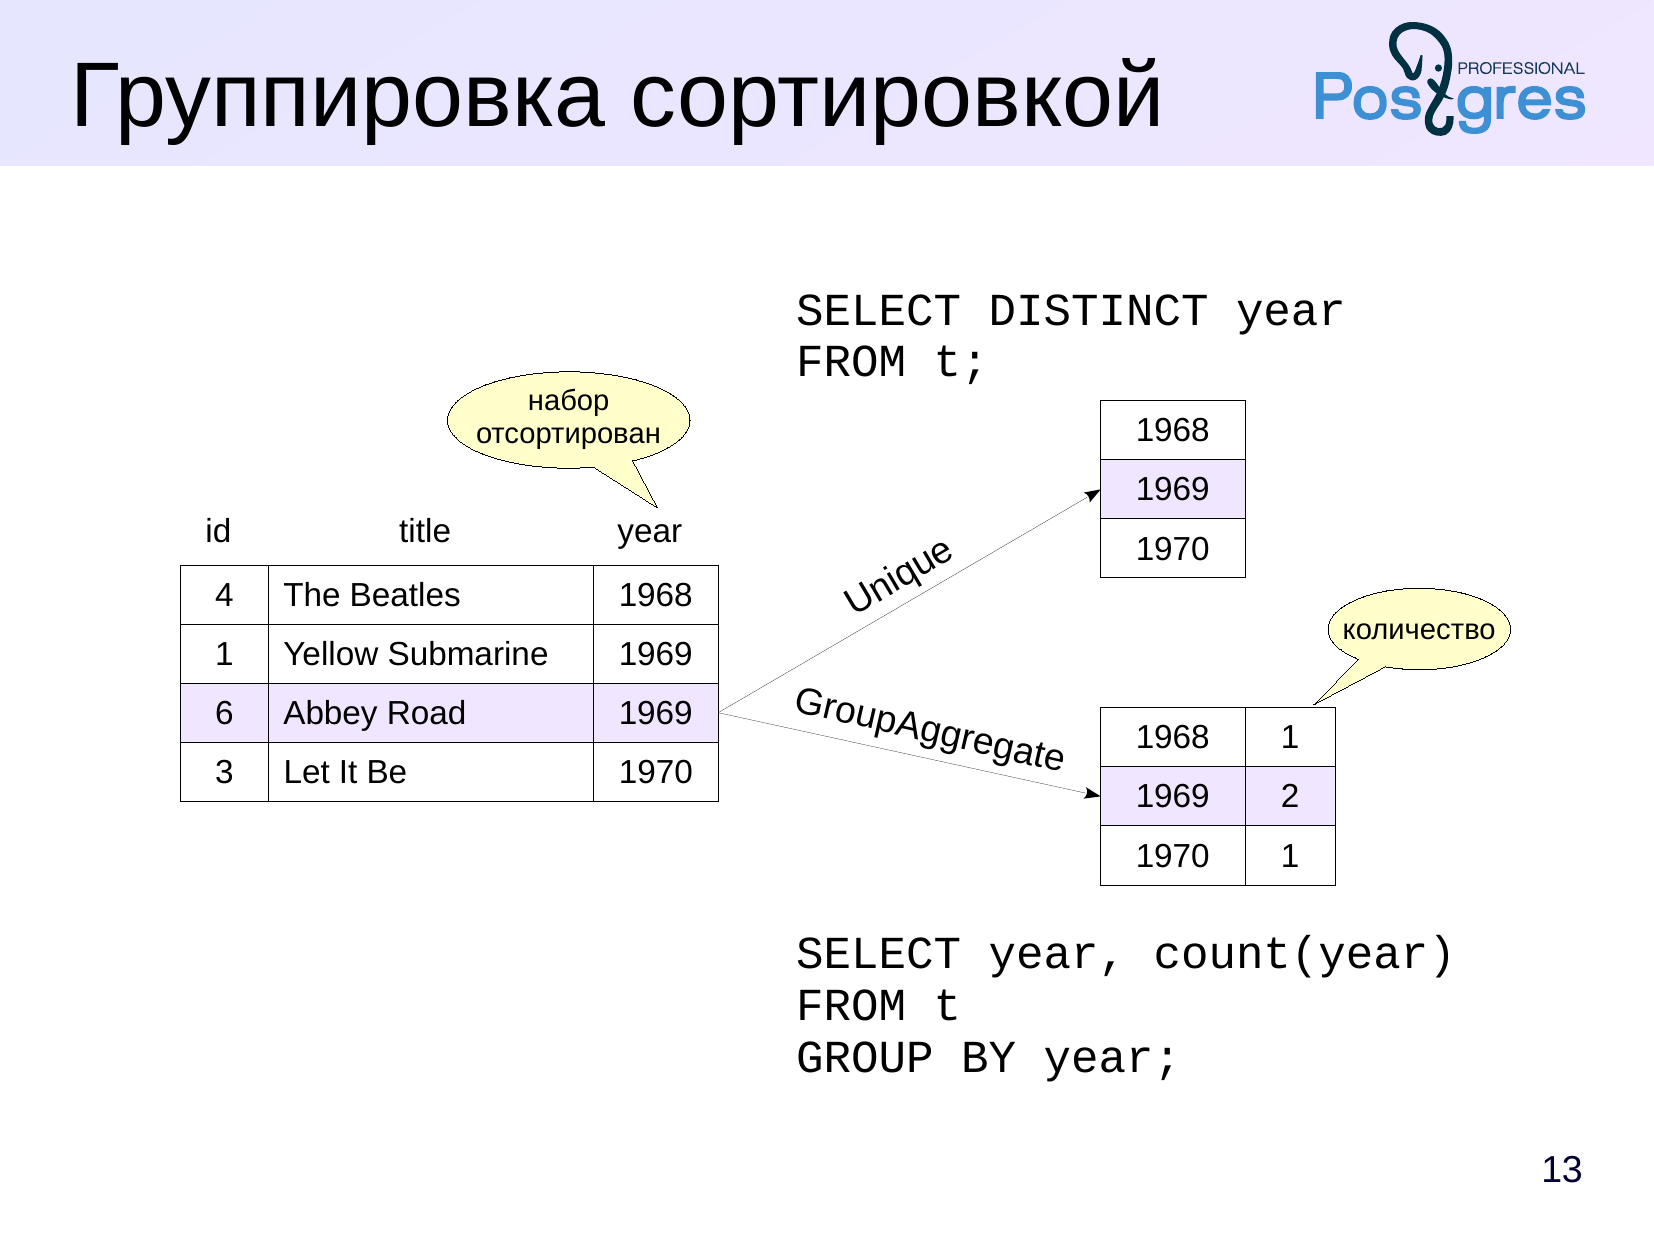

# Группировка сортировкой
SELECT DISTINCT year
FROM t;
набор
отсортирован
1968
1969
3
Let It Be
1970
id
title
year
1970
 Unique
4
The Beatles
1968
количество
1
Yellow Submarine
1969
6
Abbey Road
1969
GroupAggregate
1968
1
3
Let It Be
1970
1969
2
1970
1
SELECT year, count(year)
FROM t
GROUP BY year;